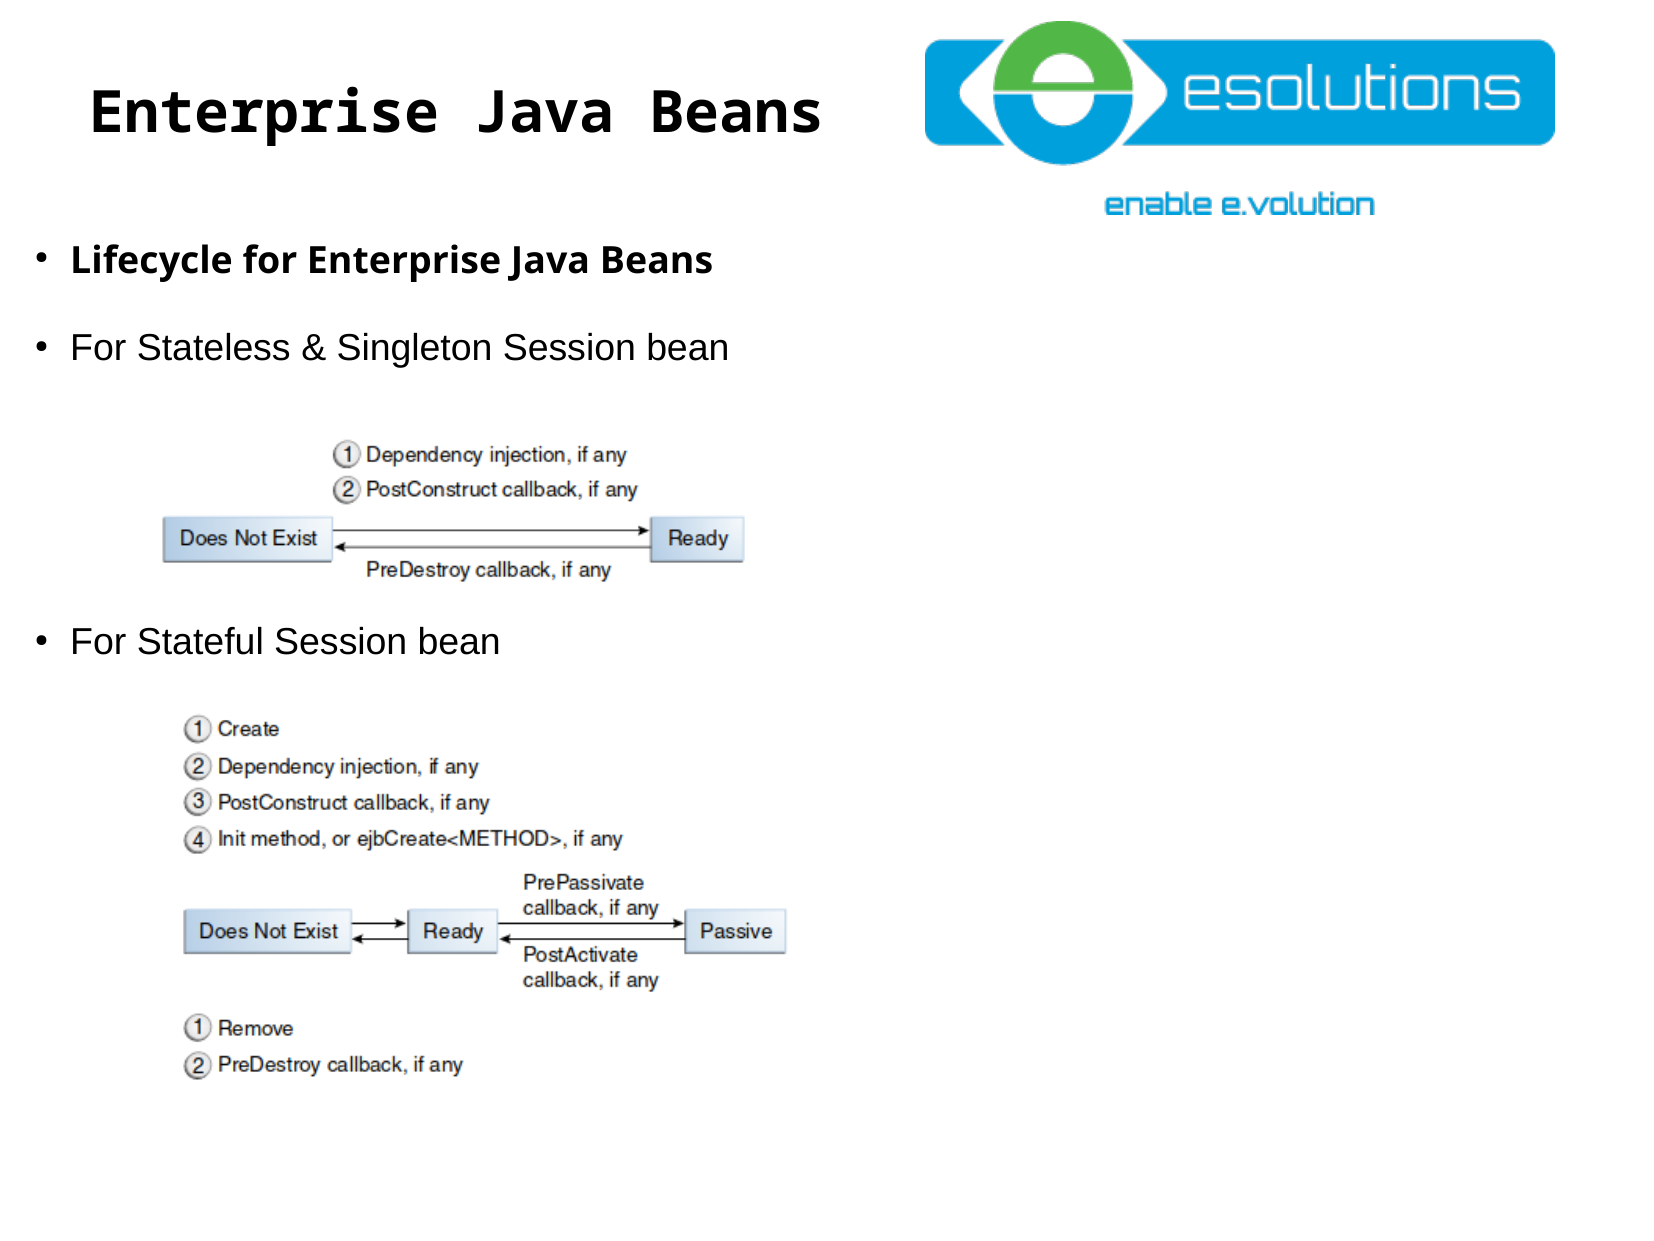

#
Enterprise Java Beans
Lifecycle for Enterprise Java Beans
For Stateless & Singleton Session bean
For Stateful Session bean